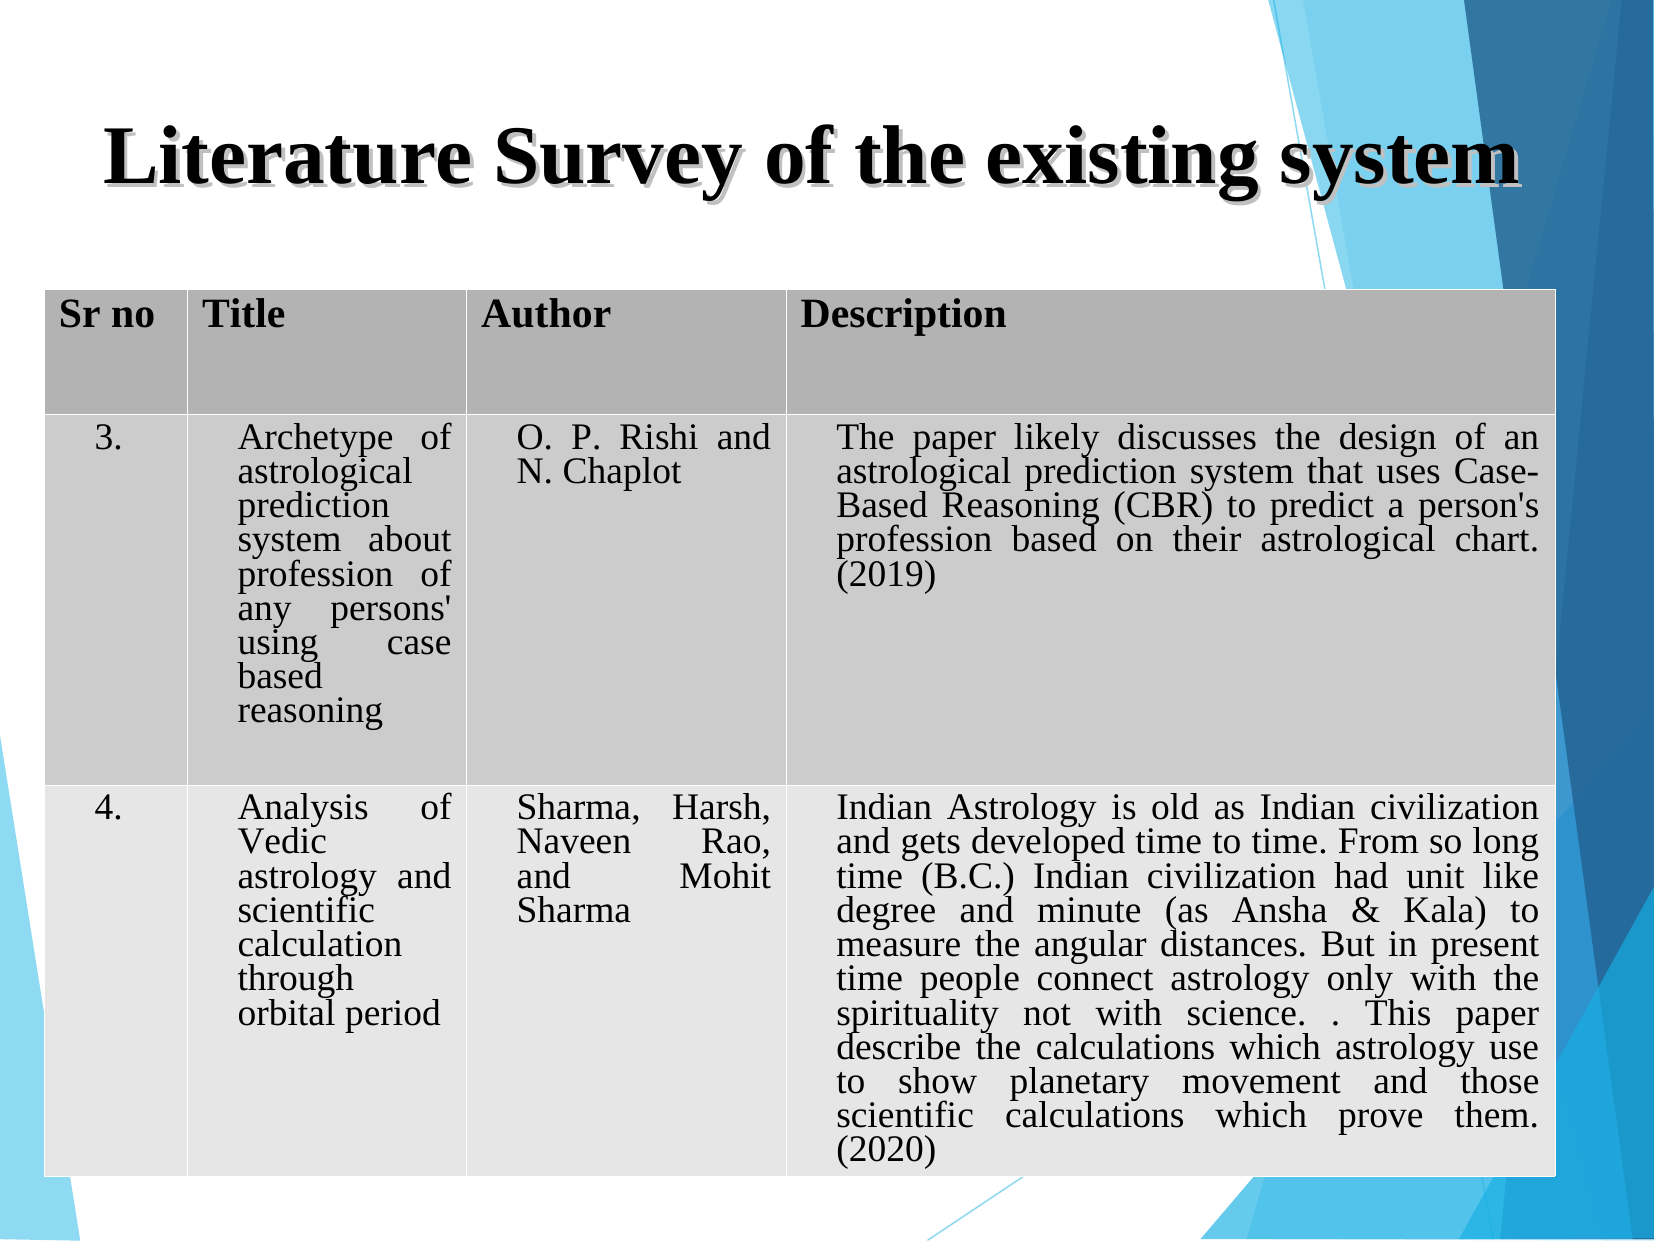

Literature Survey of the existing system
| Sr no | Title | Author | Description |
| --- | --- | --- | --- |
| 3. | Archetype of astrological prediction system about profession of any persons' using case based reasoning | O. P. Rishi and N. Chaplot | The paper likely discusses the design of an astrological prediction system that uses Case-Based Reasoning (CBR) to predict a person's profession based on their astrological chart.(2019) |
| 4. | Analysis of Vedic astrology and scientific calculation through orbital period | Sharma, Harsh, Naveen Rao, and Mohit Sharma | Indian Astrology is old as Indian civilization and gets developed time to time. From so long time (B.C.) Indian civilization had unit like degree and minute (as Ansha & Kala) to measure the angular distances. But in present time people connect astrology only with the spirituality not with science. . This paper describe the calculations which astrology use to show planetary movement and those scientific calculations which prove them.(2020) |